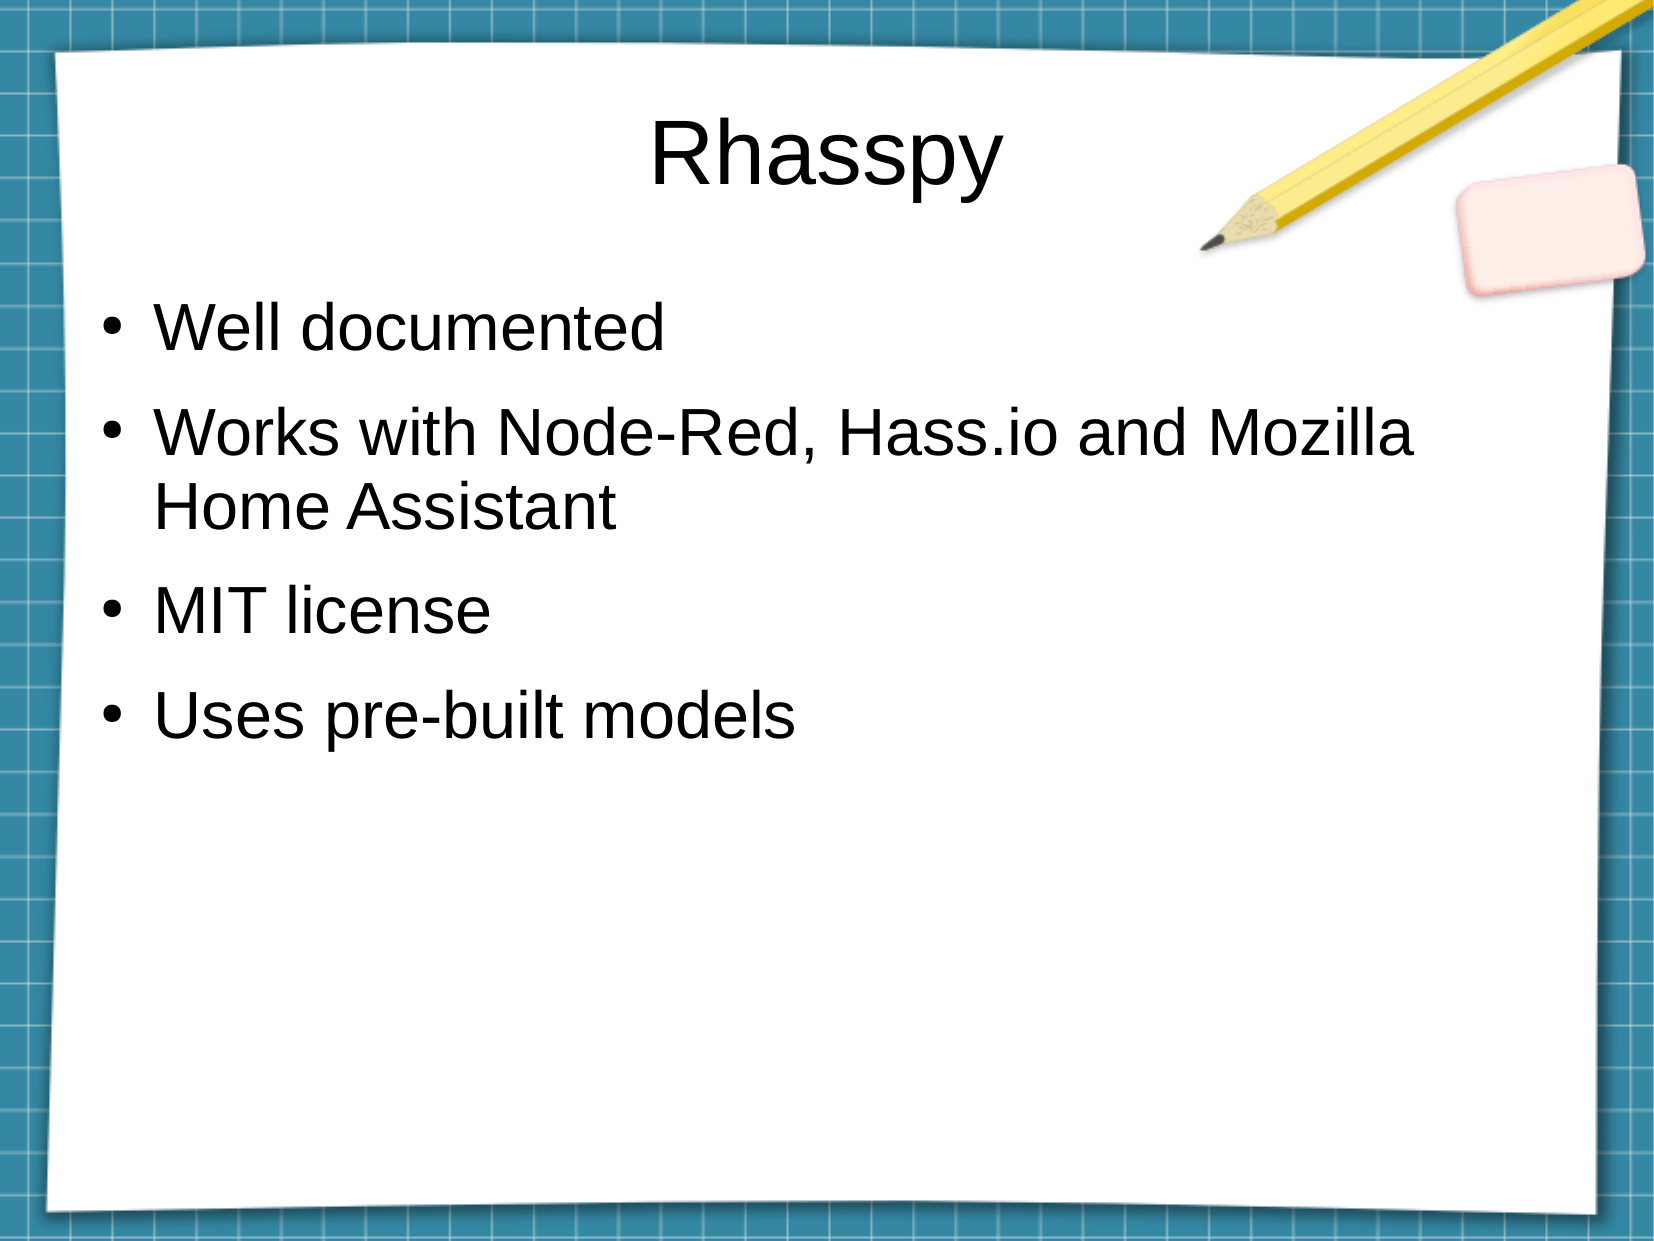

# Rhasspy
Well documented
Works with Node-Red, Hass.io and Mozilla Home Assistant
MIT license
Uses pre-built models